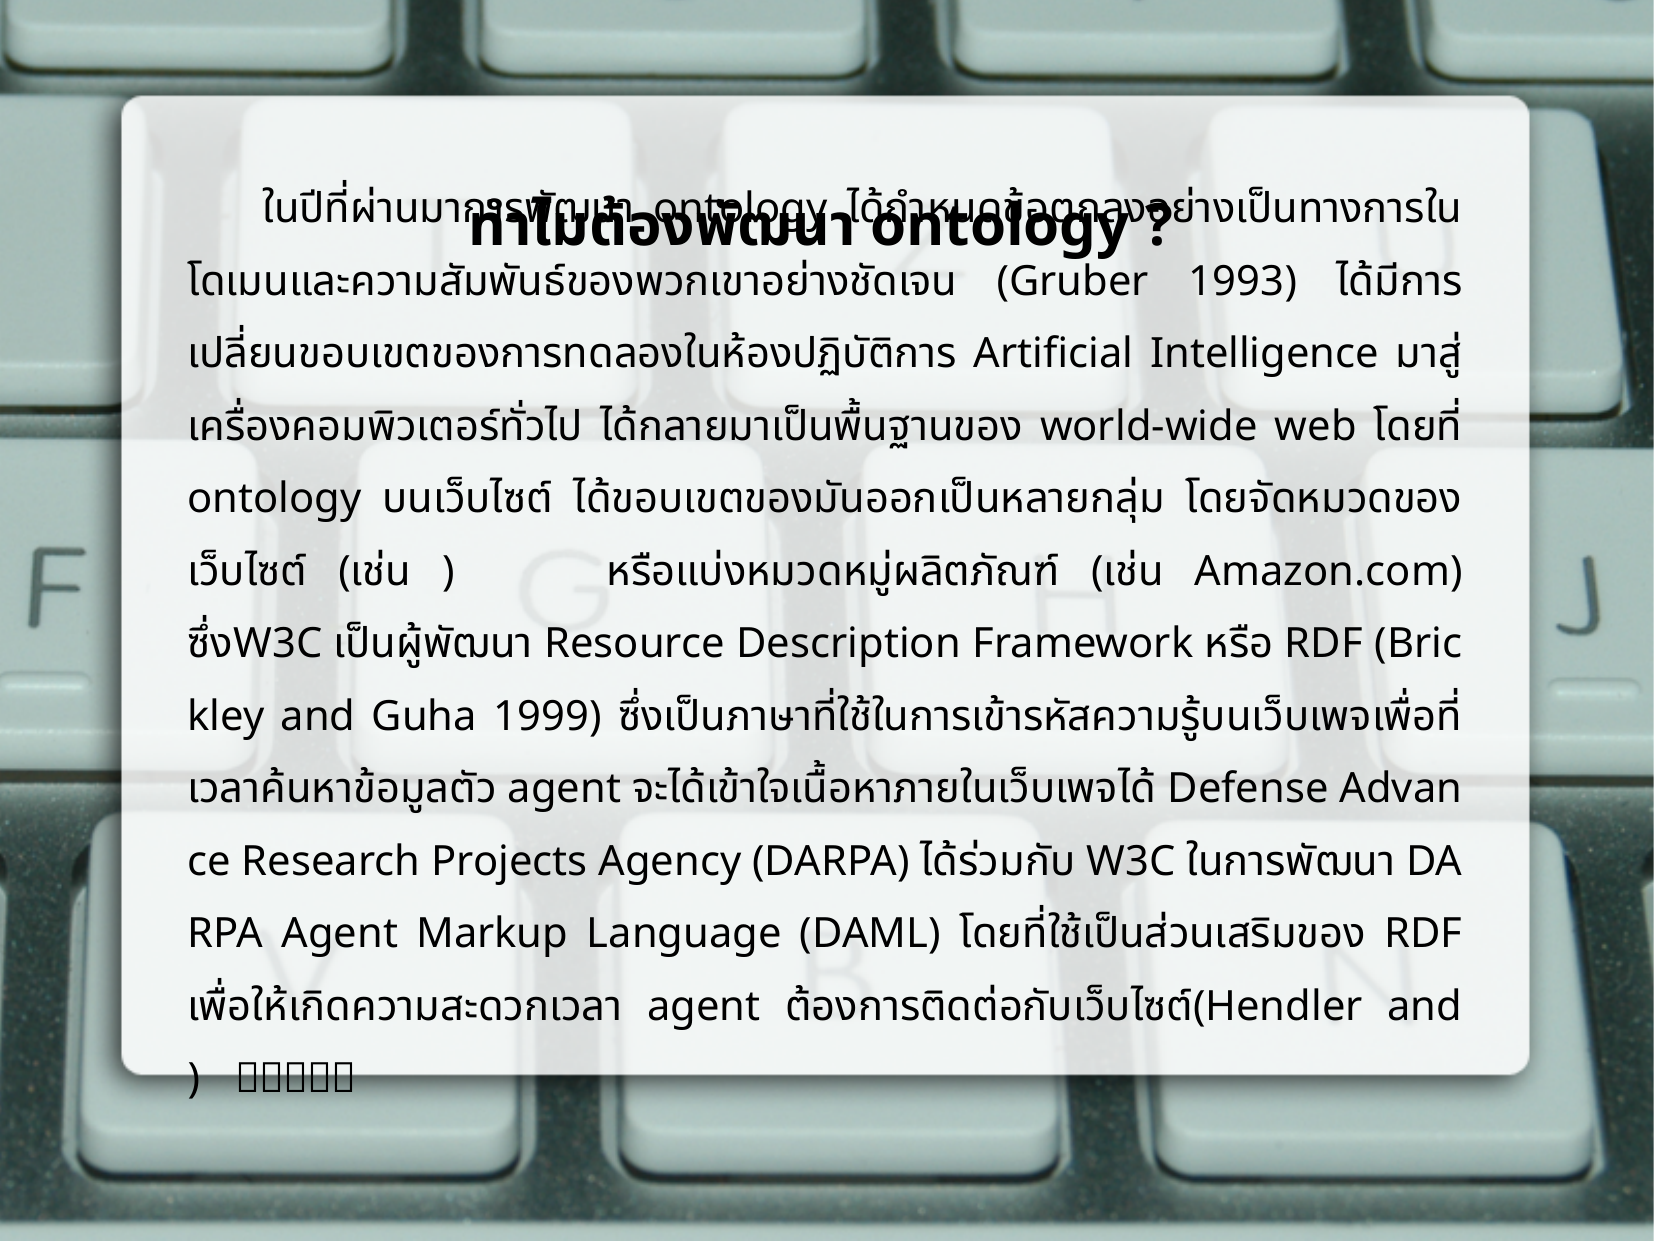

# ทำไมต้องพัฒนา ontology ?
	ในปีที่ผ่านมาการพัฒนา ontology ได้กำหนดข้อตกลงอย่างเป็นทางการในโดเมนและความสัมพันธ์ของพวกเขาอย่างชัดเจน (Gruber 1993) ได้มีการเปลี่ยนขอบเขตของการทดลองในห้องปฏิบัติการ Artificial Intelligence มาสู่เครื่องคอมพิวเตอร์ทั่วไป ได้กลายมาเป็นพื้นฐานของ world-wide web โดยที่ ontology บนเว็บไซต์ ได้ขอบเขตของมันออกเป็นหลายกลุ่ม โดยจัดหมวดของเว็บไซต์ (เช่น Yahoo) หรือแบ่งหมวดหมู่ผลิตภัณฑ์ (เช่น Amazon.com) ซึ่งW3C เป็นผู้พัฒนา Resource Description Framework หรือ RDF (Brickley and Guha 1999) ซึ่งเป็นภาษาที่ใช้ในการเข้ารหัสความรู้บนเว็บเพจเพื่อที่เวลาค้นหาข้อมูลตัว agent จะได้เข้าใจเนื้อหาภายในเว็บเพจได้ Defense Advance Research Projects Agency (DARPA) ได้ร่วมกับ W3C ในการพัฒนา DARPA Agent Markup Language (DAML) โดยที่ใช้เป็นส่วนเสริมของ RDF เพื่อให้เกิดความสะดวกเวลา agent ต้องการติดต่อกับเว็บไซต์(Hendler and McGuinness 2000)